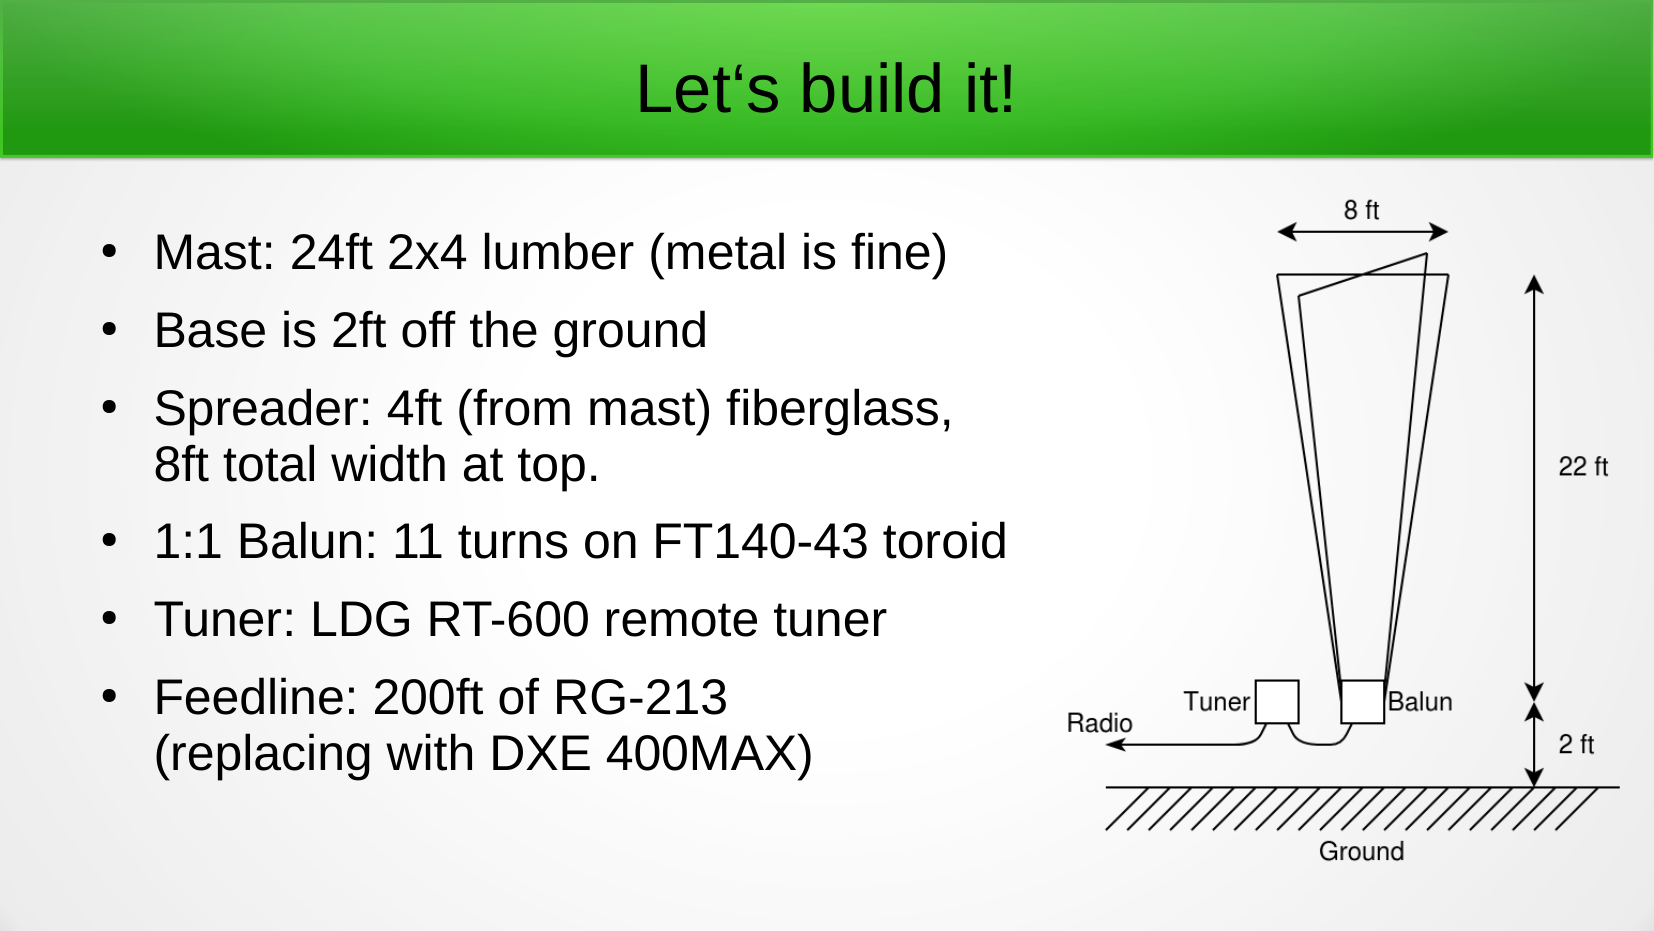

# Let‘s build it!
Mast: 24ft 2x4 lumber (metal is fine)
Base is 2ft off the ground
Spreader: 4ft (from mast) fiberglass,
8ft total width at top.
1:1 Balun: 11 turns on FT140-43 toroid
Tuner: LDG RT-600 remote tuner
Feedline: 200ft of RG-213
(replacing with DXE 400MAX)